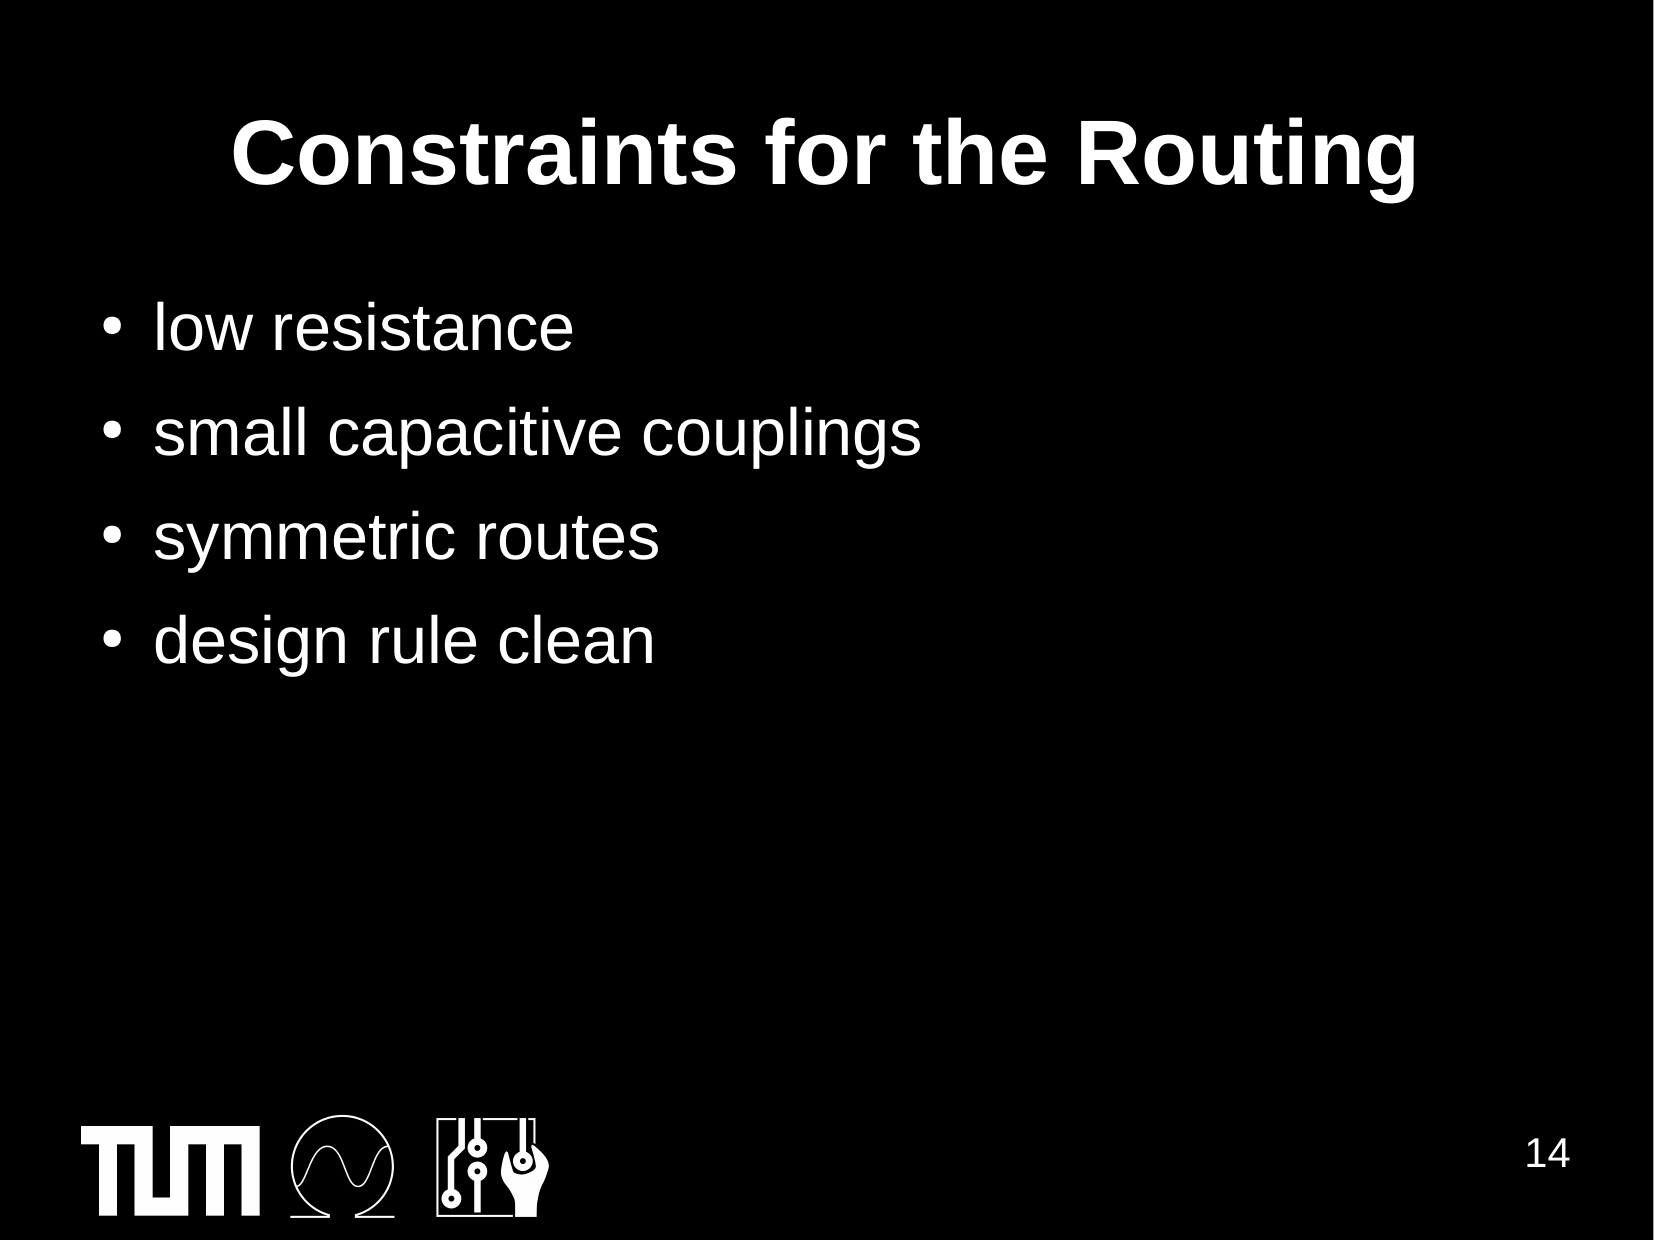

# Constraints for the Routing
low resistance
small capacitive couplings
symmetric routes
design rule clean
14